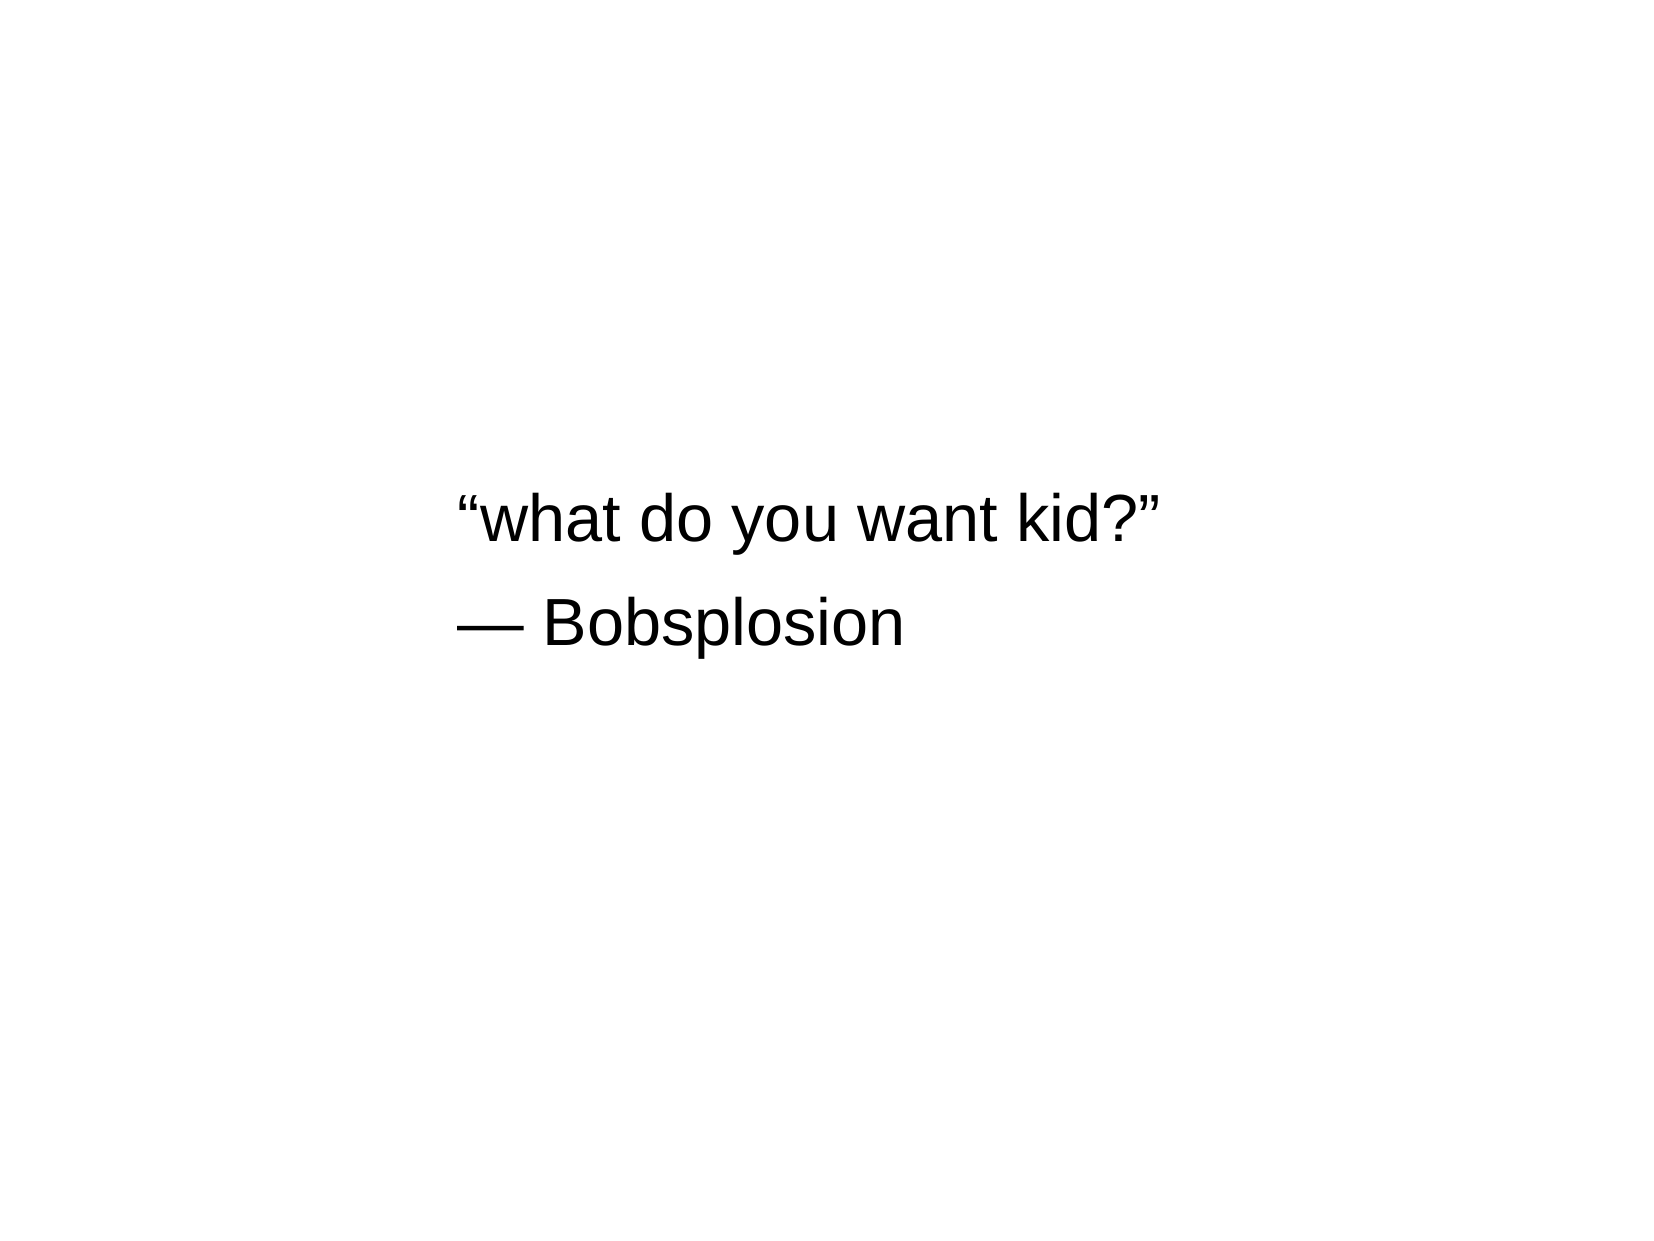

# “what do you want kid?”
— Bobsplosion